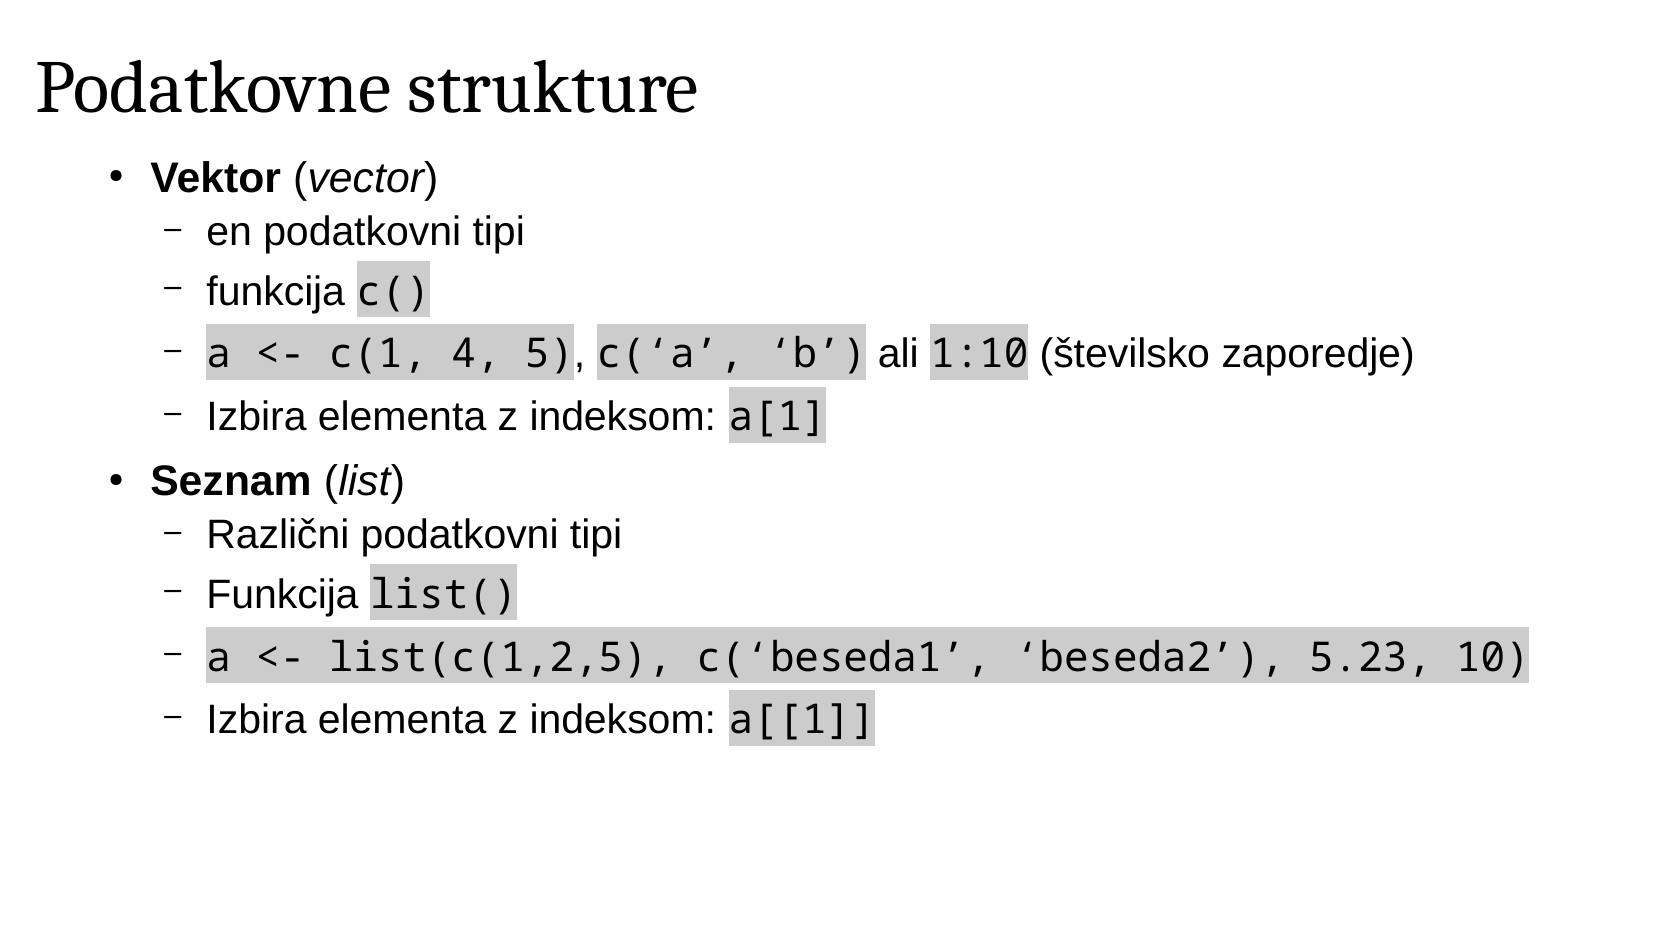

# Podatkovne strukture
Vektor (vector)
en podatkovni tipi
funkcija c()
a <- c(1, 4, 5), c(‘a’, ‘b’) ali 1:10 (številsko zaporedje)
Izbira elementa z indeksom: a[1]
Seznam (list)
Različni podatkovni tipi
Funkcija list()
a <- list(c(1,2,5), c(‘beseda1’, ‘beseda2’), 5.23, 10)
Izbira elementa z indeksom: a[[1]]